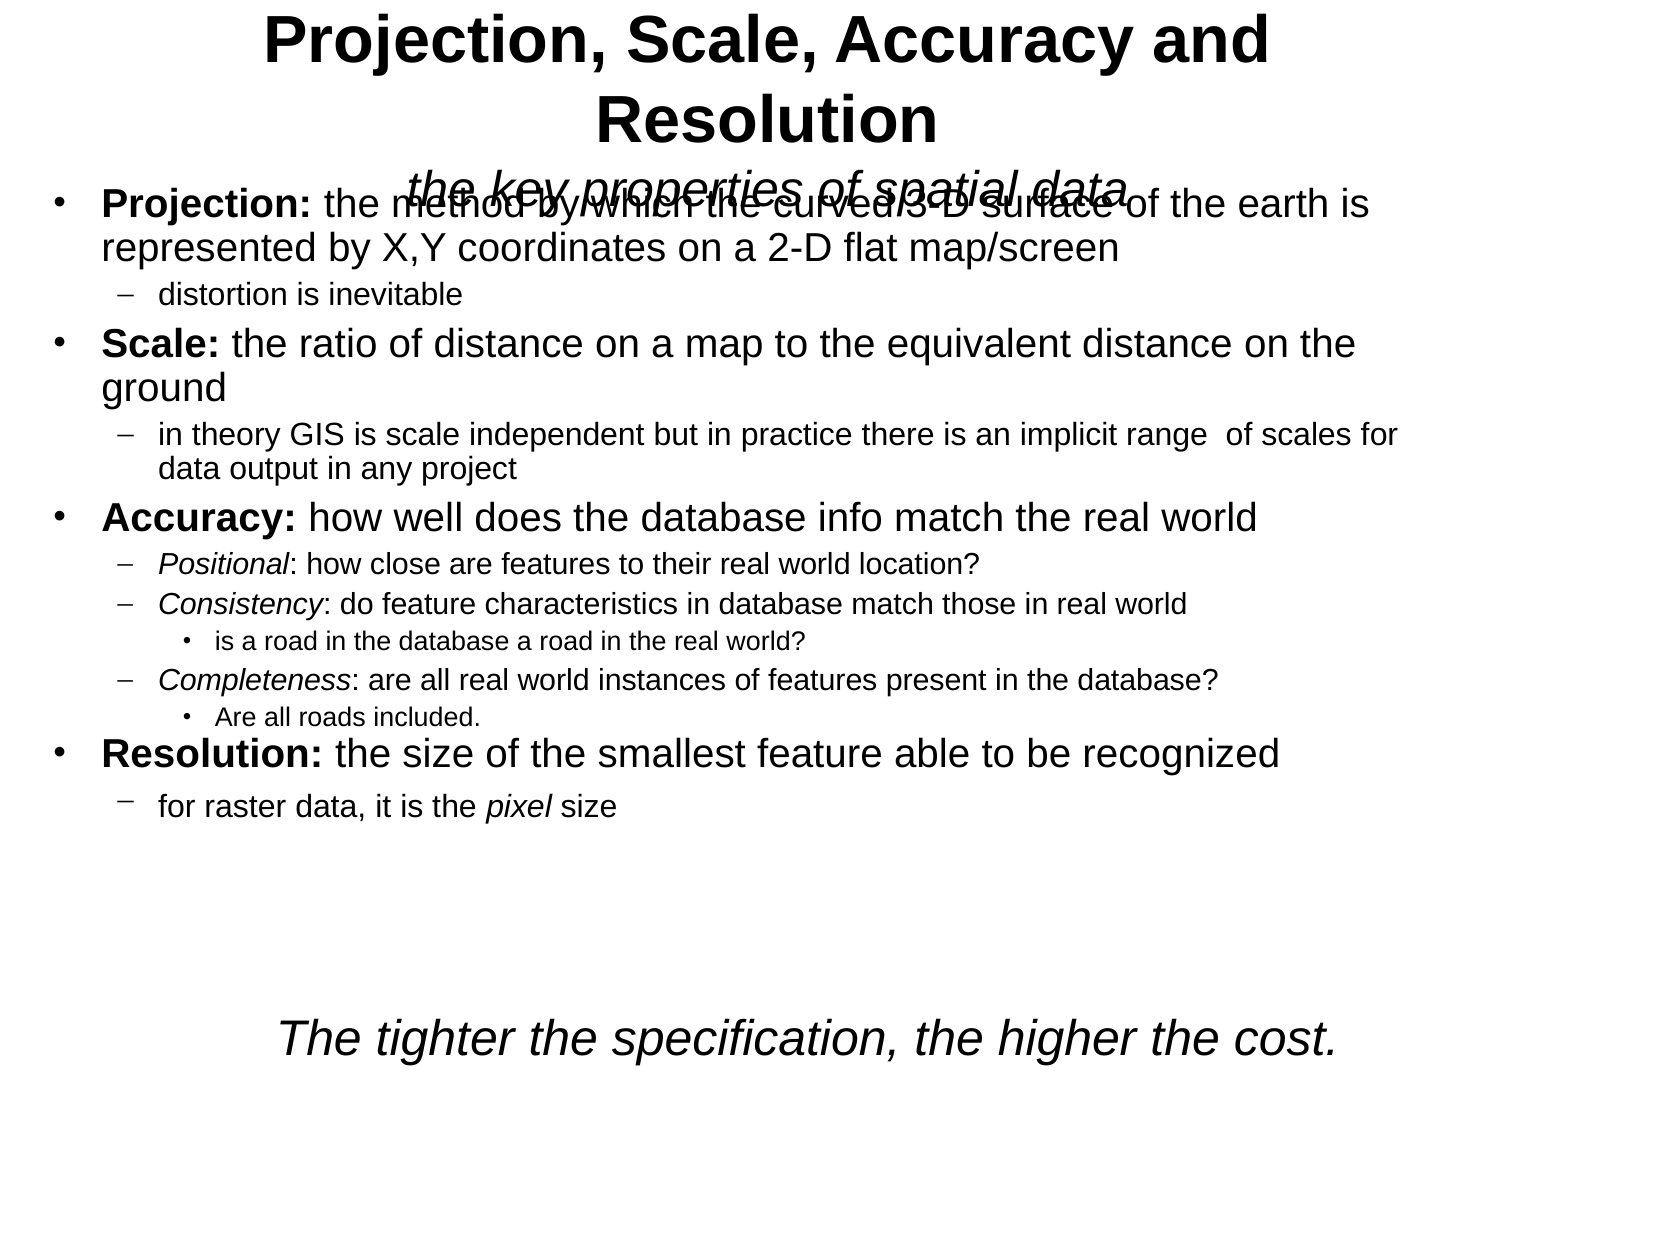

# Projection, Scale, Accuracy and Resolution the key properties of spatial data
Projection: the method by which the curved 3-D surface of the earth is represented by X,Y coordinates on a 2-D flat map/screen
distortion is inevitable
Scale: the ratio of distance on a map to the equivalent distance on the ground
in theory GIS is scale independent but in practice there is an implicit range of scales for data output in any project
Accuracy: how well does the database info match the real world
Positional: how close are features to their real world location?
Consistency: do feature characteristics in database match those in real world
is a road in the database a road in the real world?
Completeness: are all real world instances of features present in the database?
Are all roads included.
Resolution: the size of the smallest feature able to be recognized
for raster data, it is the pixel size
The tighter the specification, the higher the cost.